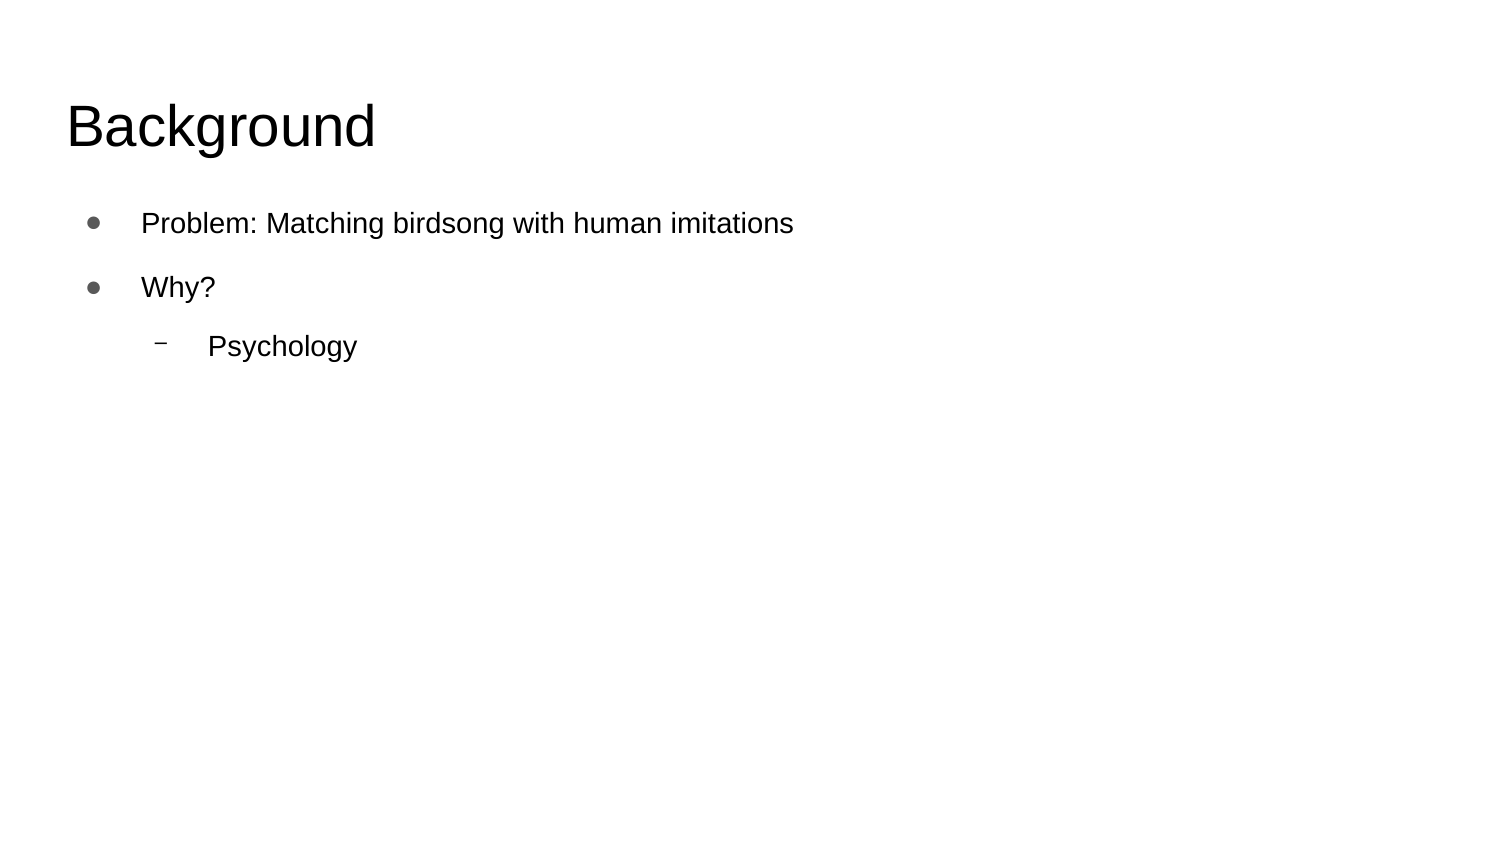

# Background
Problem: Matching birdsong with human imitations
Why?
Psychology